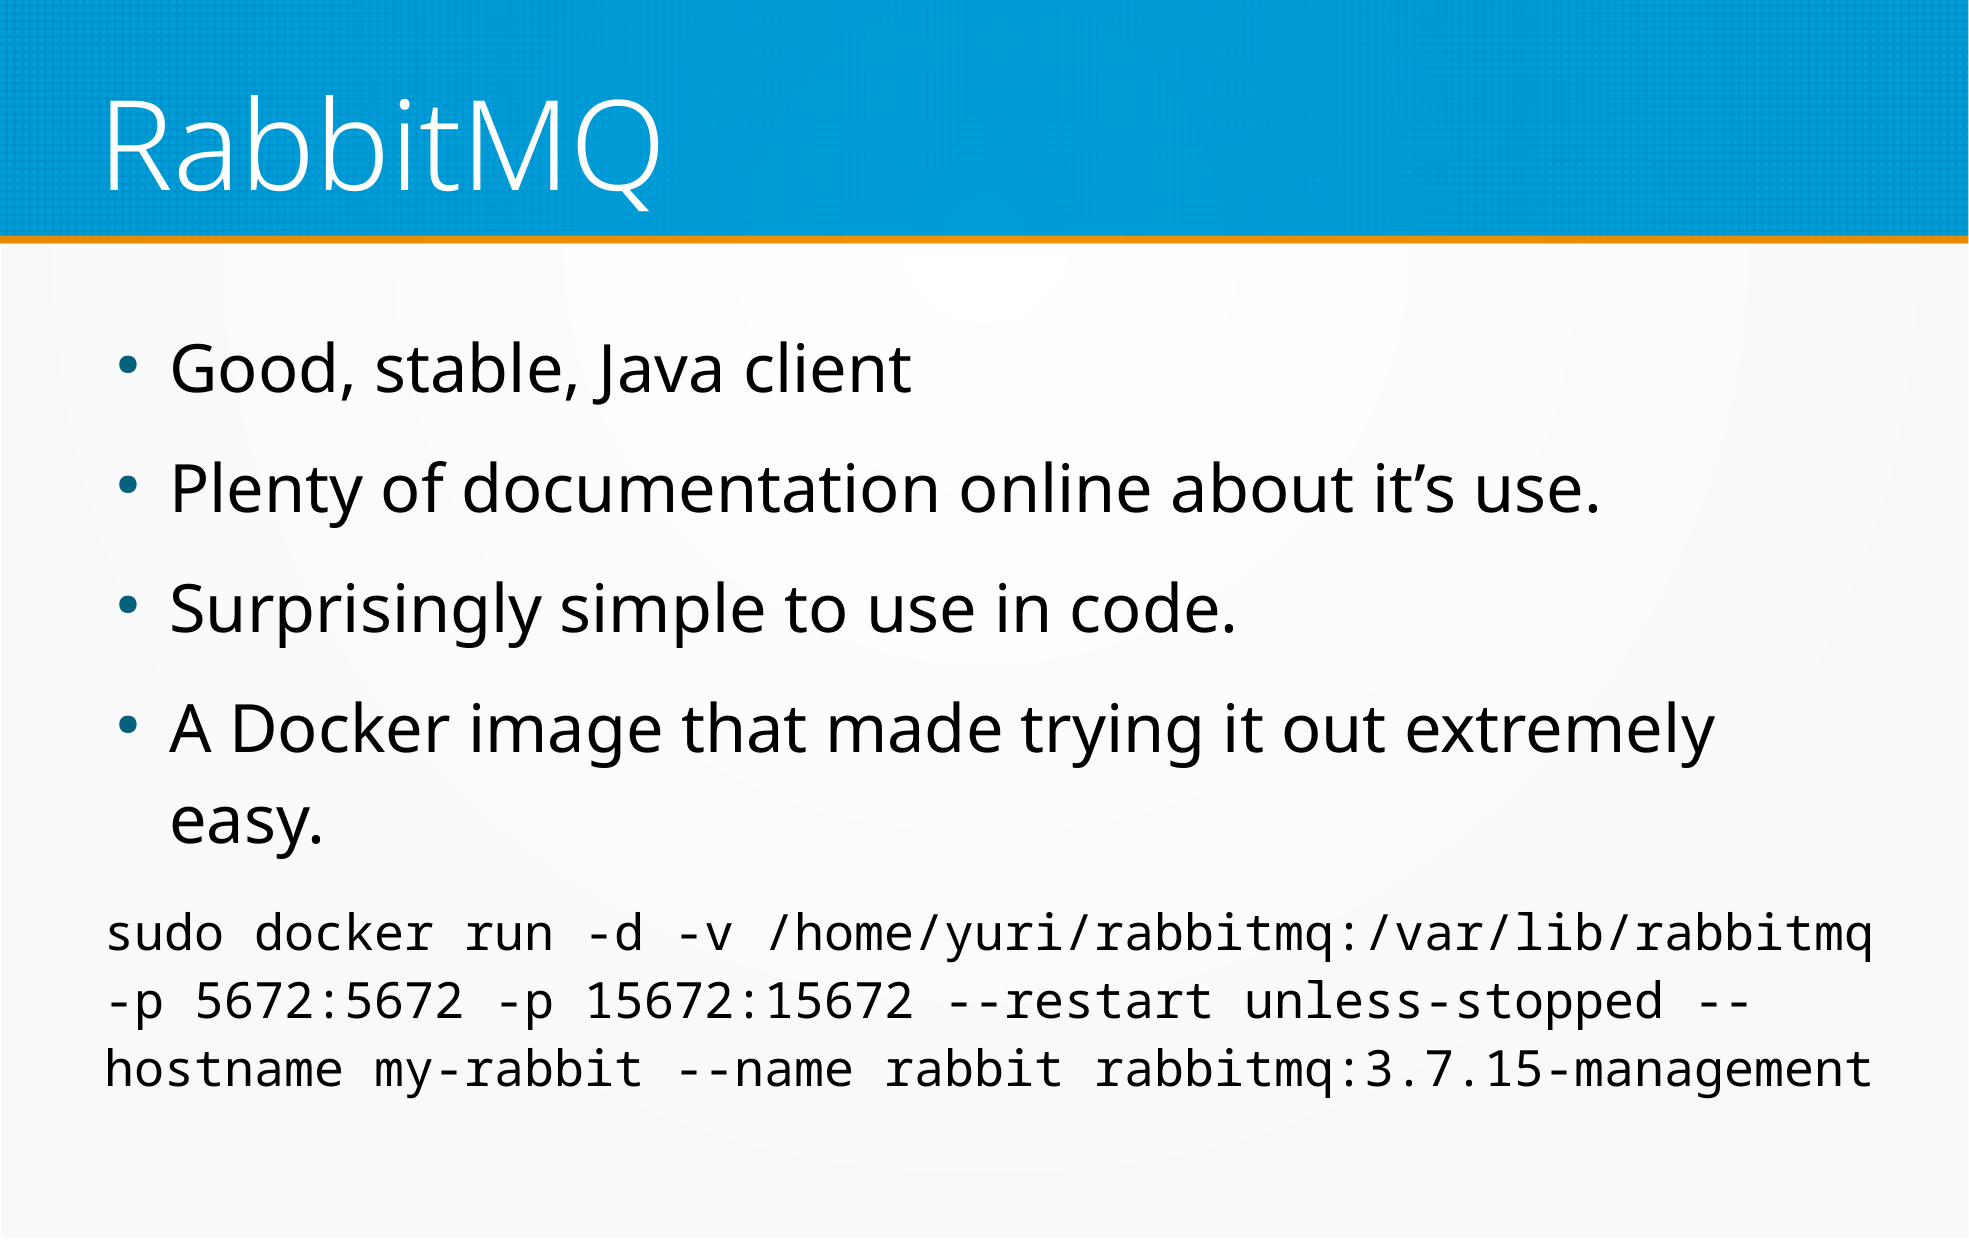

# RabbitMQ
Good, stable, Java client
Plenty of documentation online about it’s use.
Surprisingly simple to use in code.
A Docker image that made trying it out extremely easy.
sudo docker run -d -v /home/yuri/rabbitmq:/var/lib/rabbitmq -p 5672:5672 -p 15672:15672 --restart unless-stopped --hostname my-rabbit --name rabbit rabbitmq:3.7.15-management